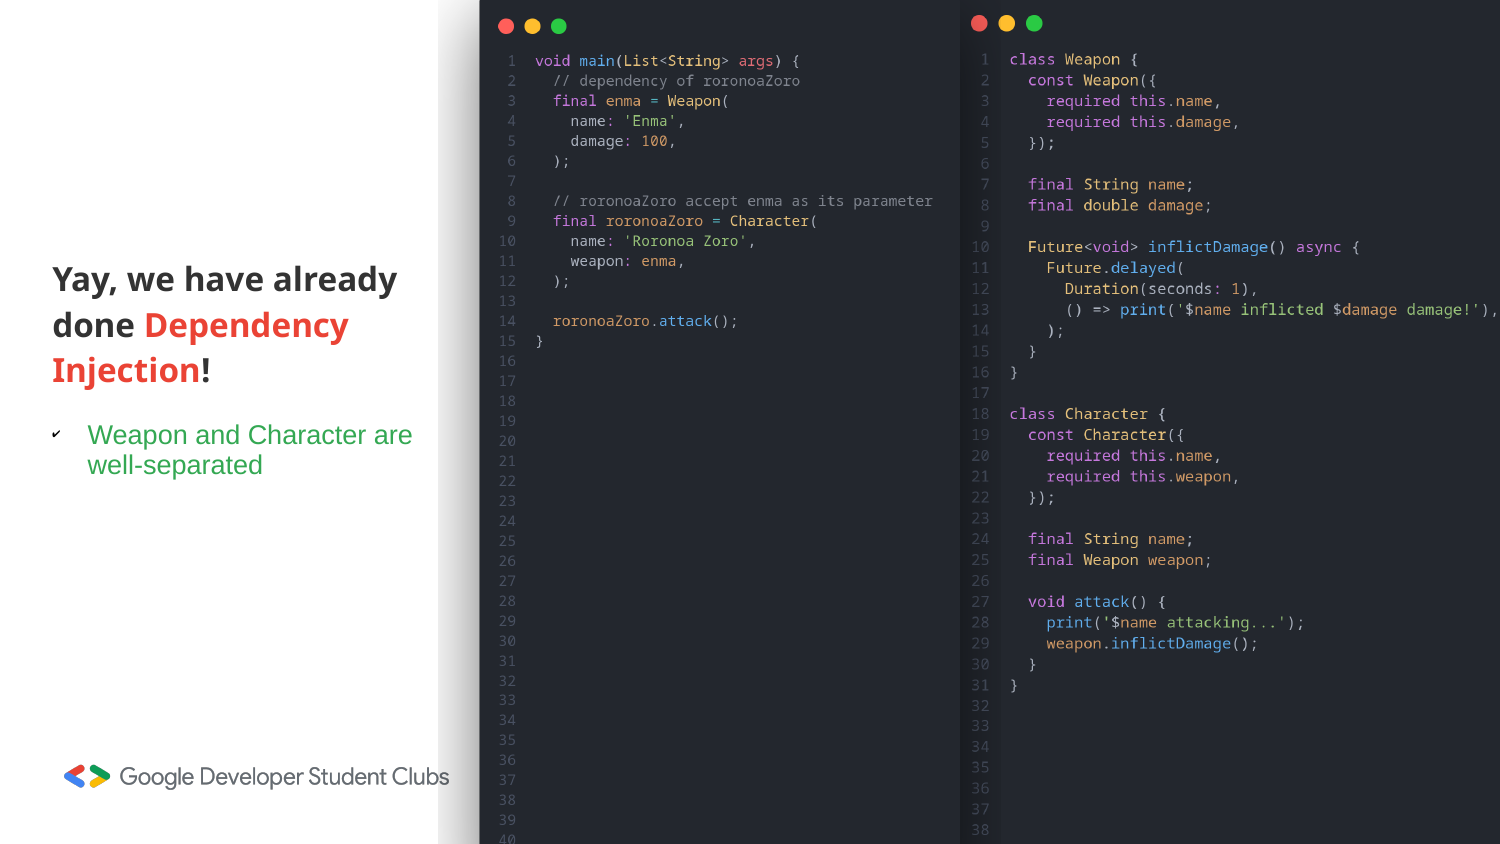

Yay, we have already
done Dependency
Injection!
Weapon and Character are well-separated